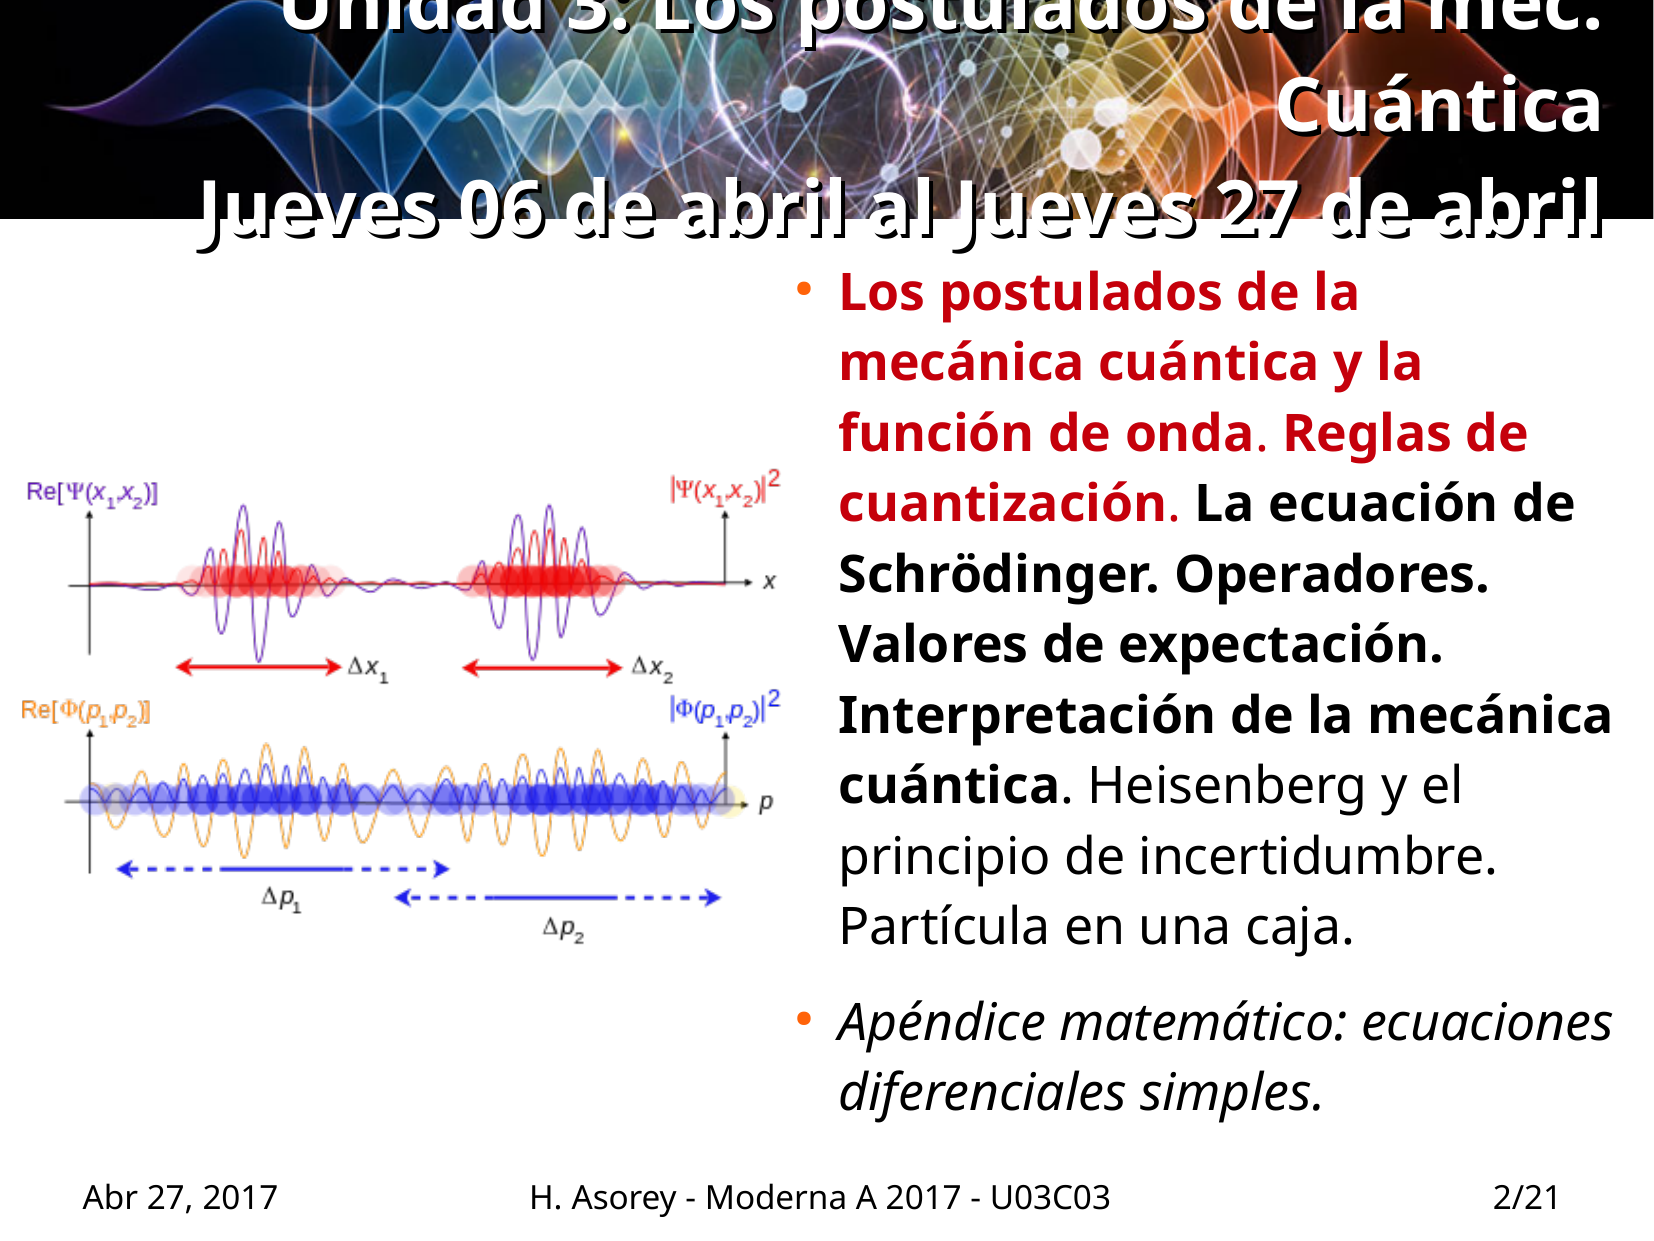

# Unidad 3: Los postulados de la mec. Cuántica Jueves 06 de abril al Jueves 27 de abril
Los postulados de la mecánica cuántica y la función de onda. Reglas de cuantización. La ecuación de Schrödinger. Operadores. Valores de expectación. Interpretación de la mecánica cuántica. Heisenberg y el principio de incertidumbre. Partícula en una caja.
Apéndice matemático: ecuaciones diferenciales simples.
Abr 27, 2017
H. Asorey - Moderna A 2017 - U03C03
2